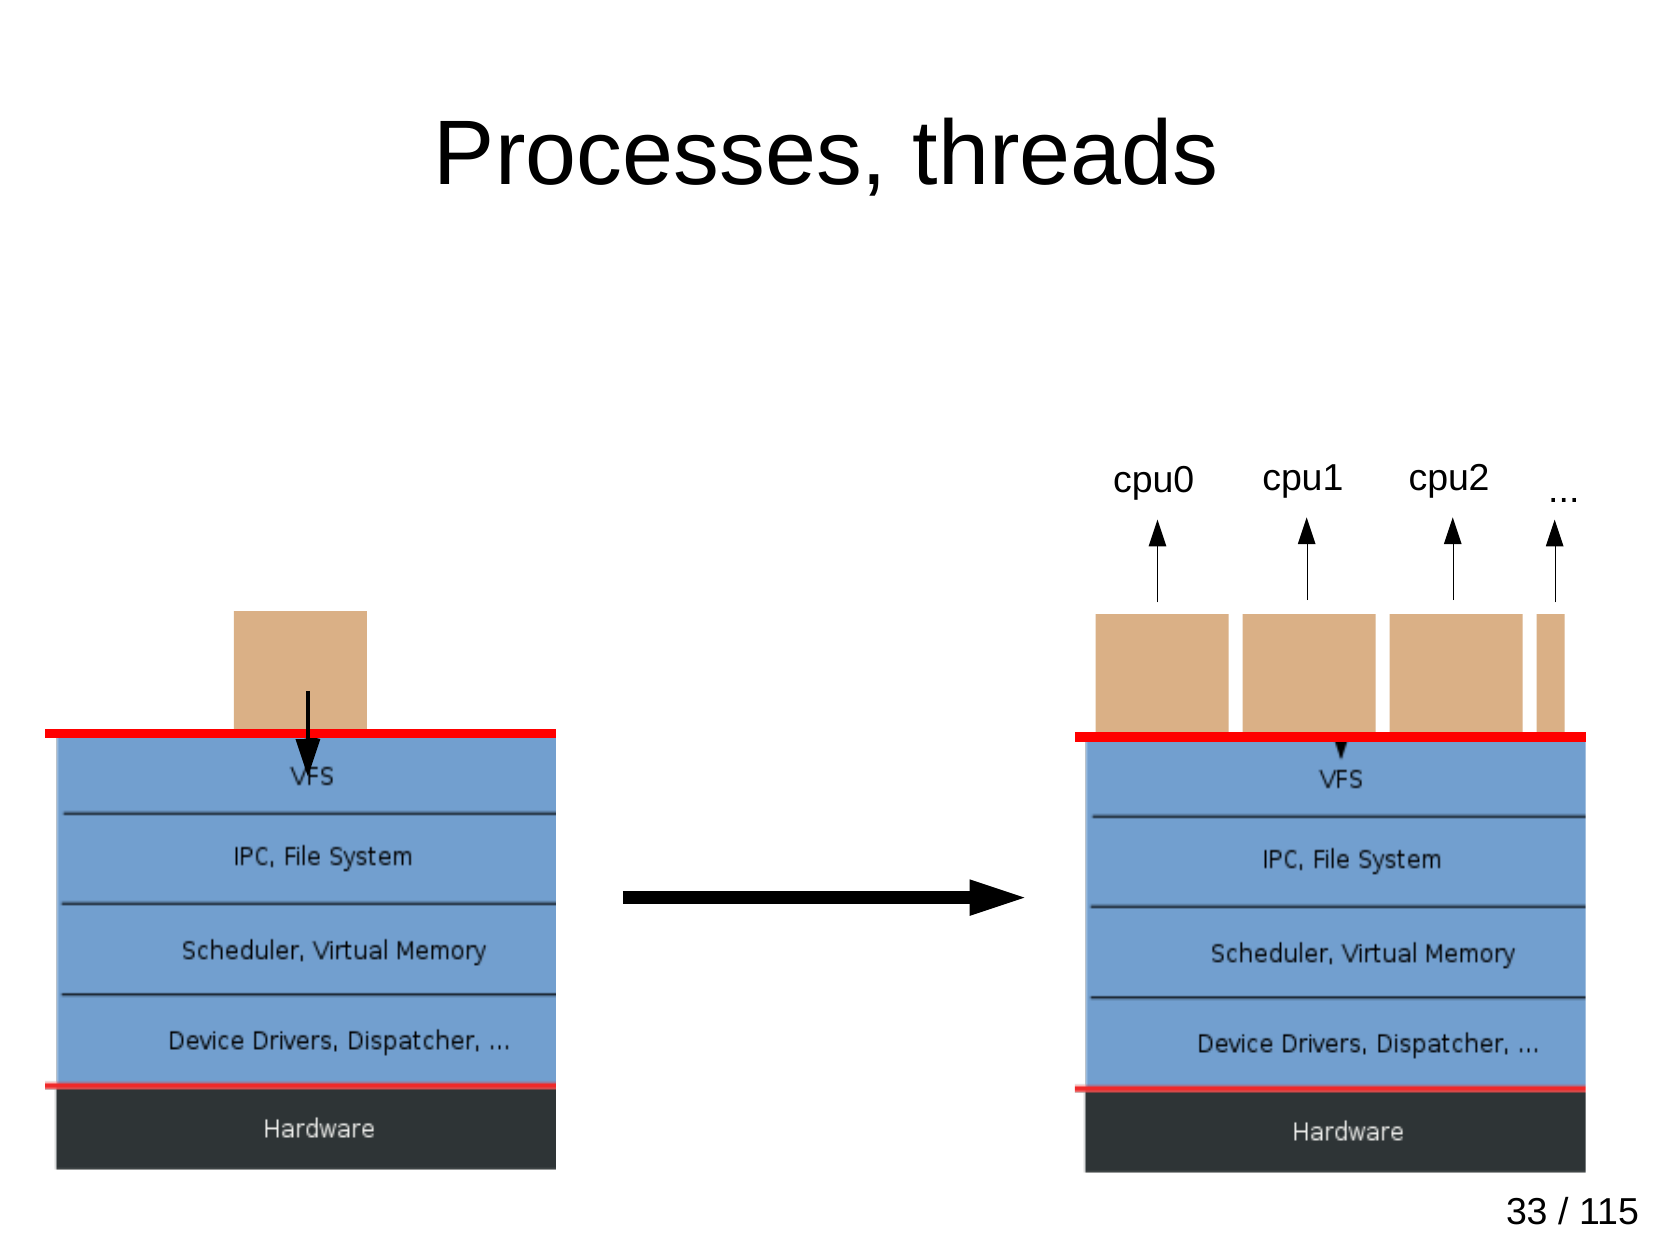

# Processes, threads
cpu1
cpu2
cpu0
...